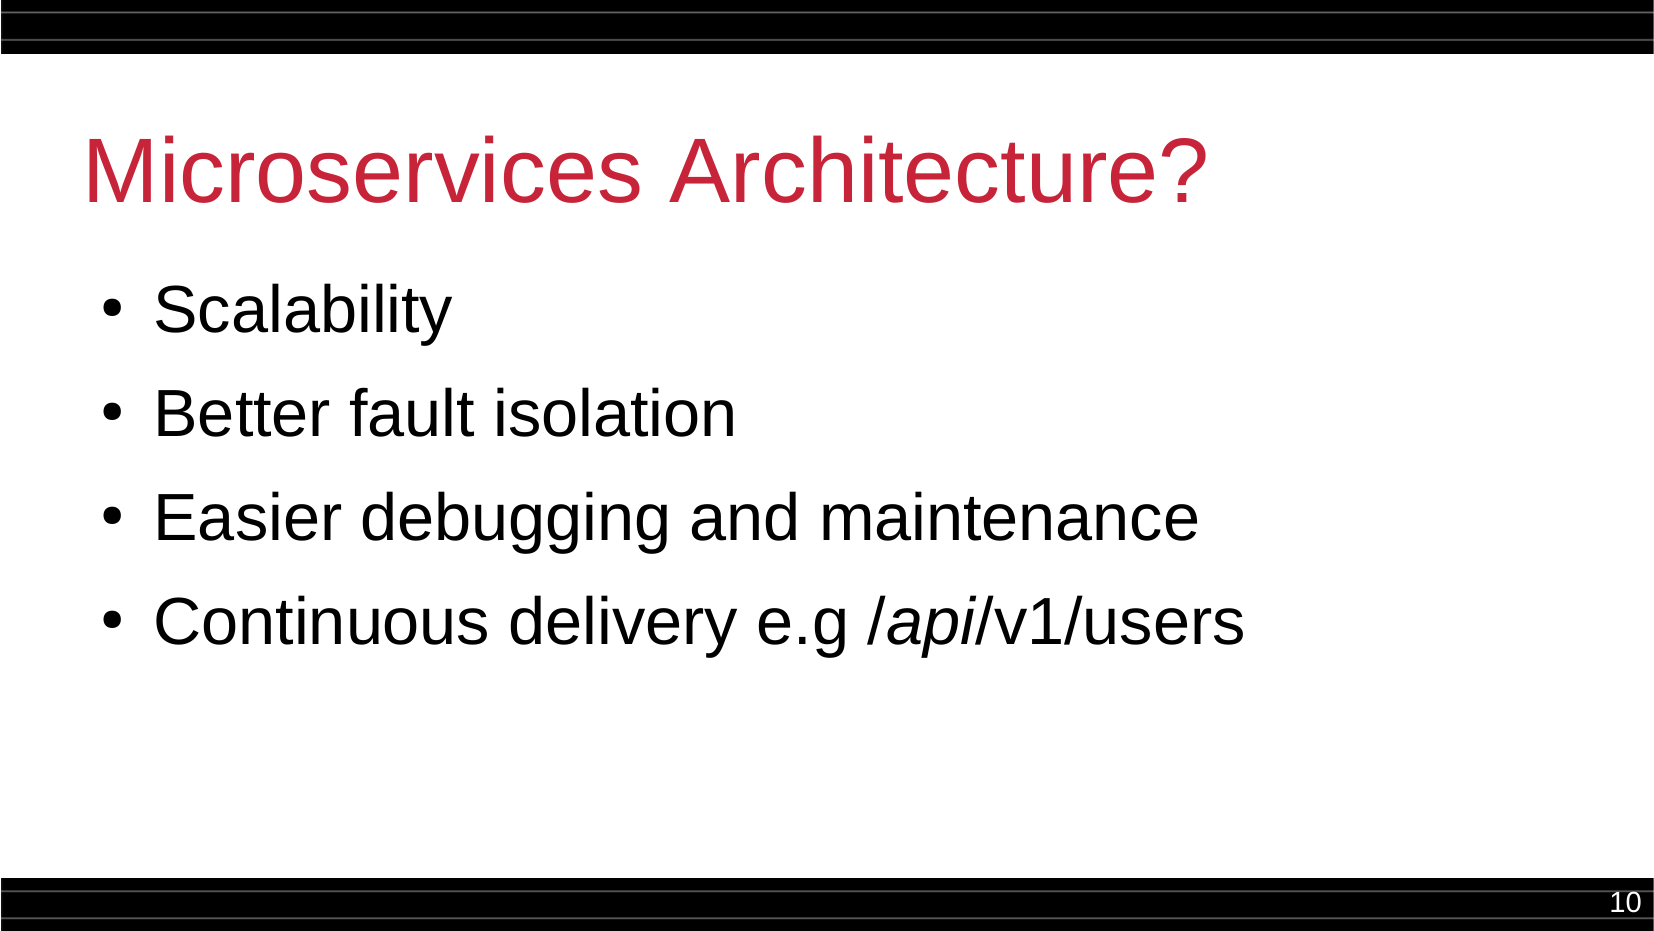

# Microservices Architecture?
Scalability
Better fault isolation
Easier debugging and maintenance
Continuous delivery e.g /api/v1/users